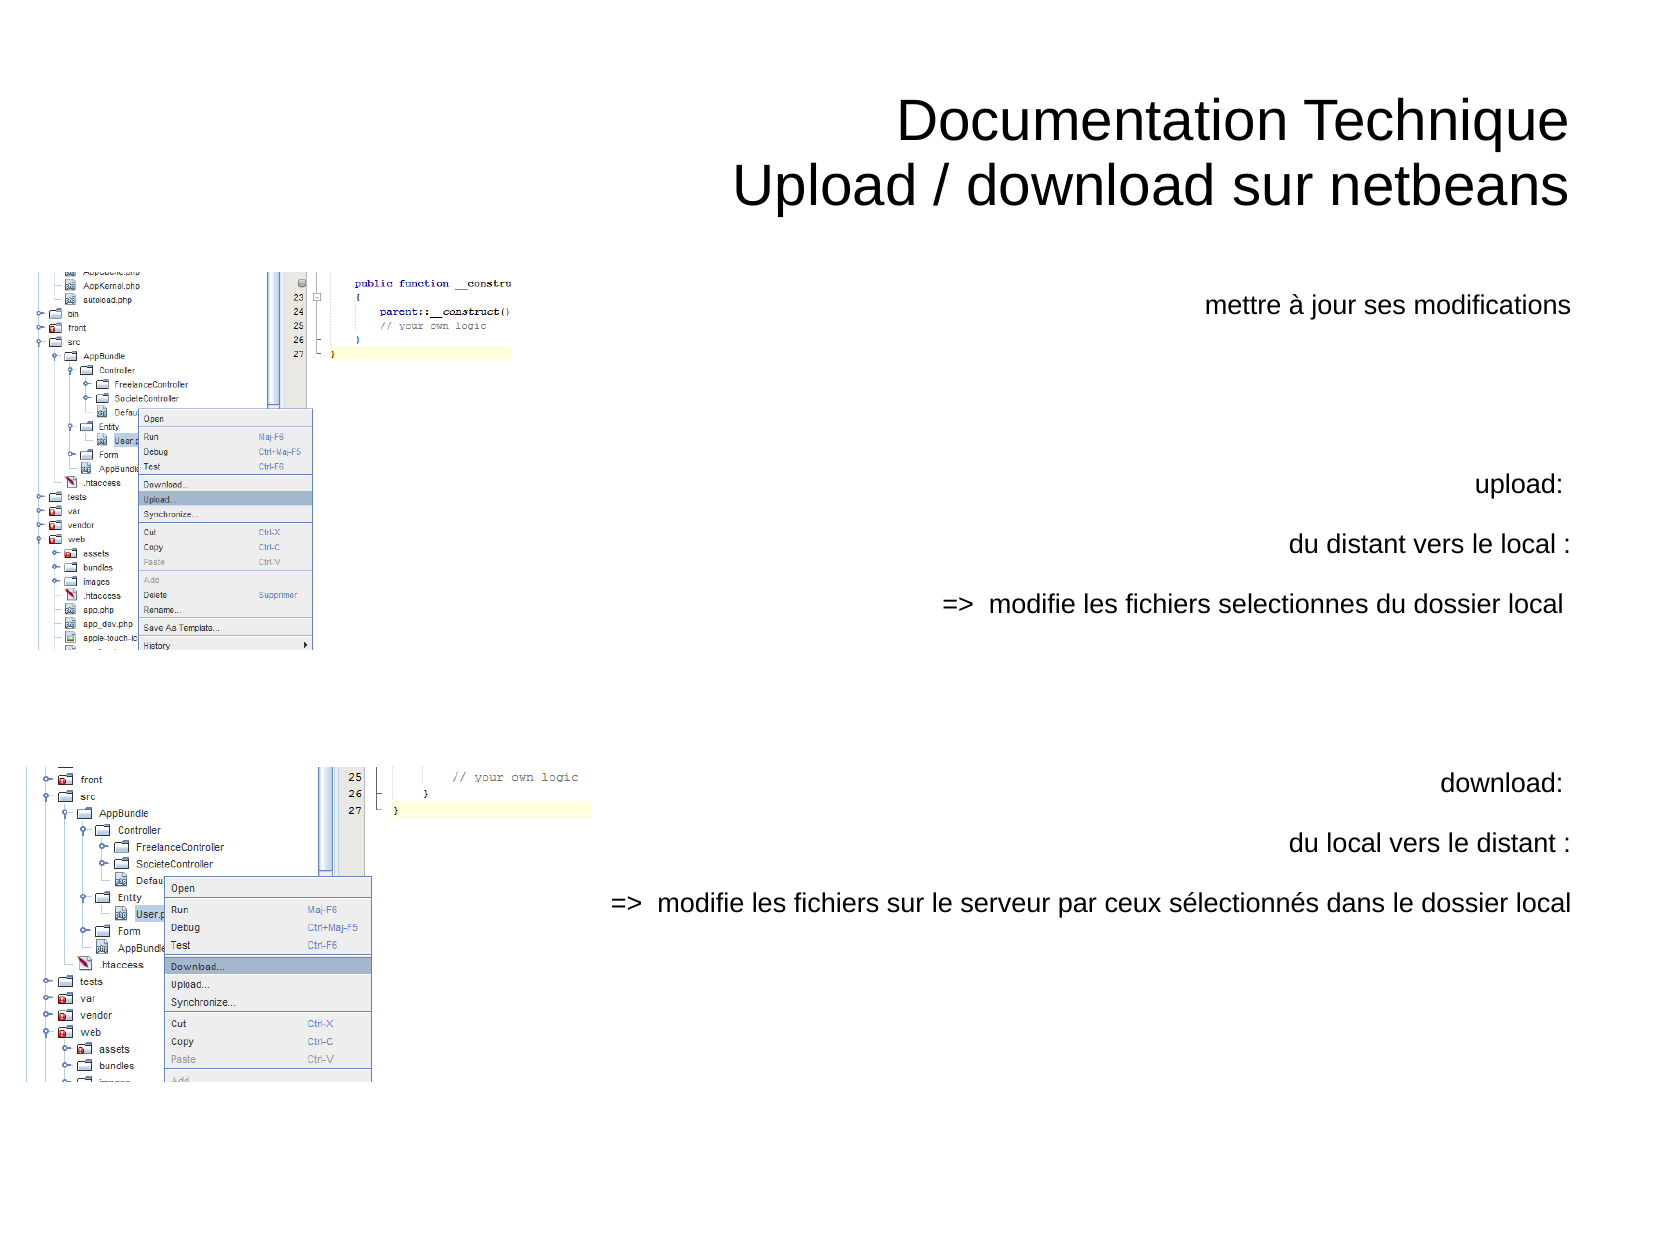

# Documentation Technique Upload / download sur netbeans
mettre à jour ses modifications
upload:
du distant vers le local :
=> modifie les fichiers selectionnes du dossier local
download:
du local vers le distant :
=> modifie les fichiers sur le serveur par ceux sélectionnés dans le dossier local